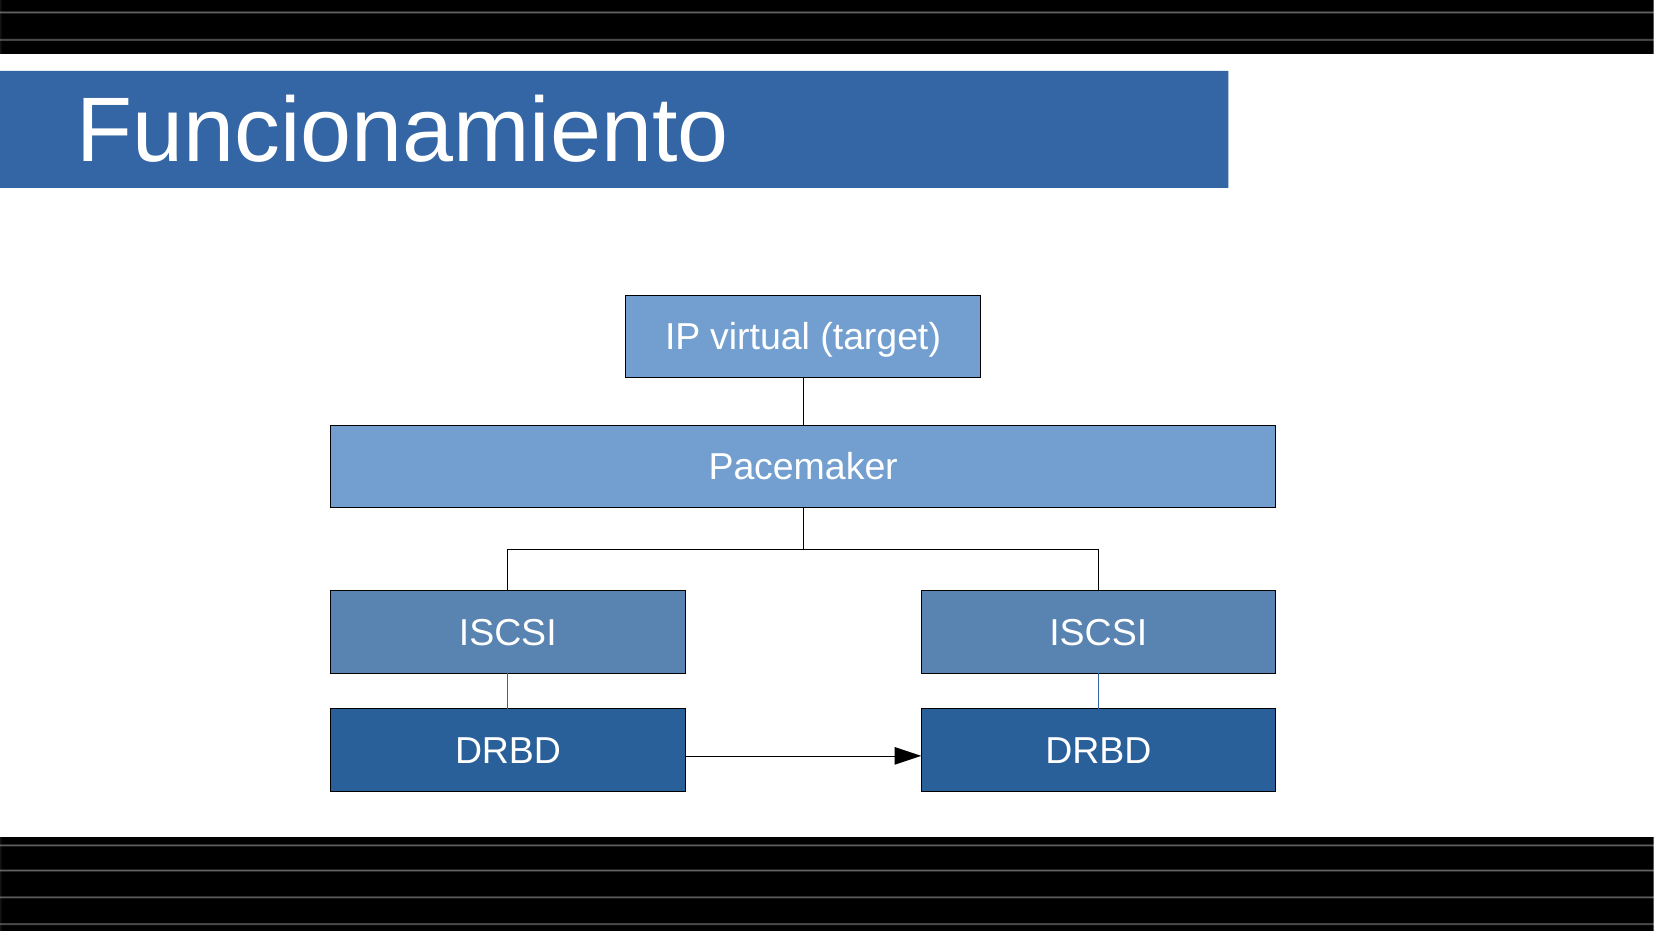

# Funcionamiento
IP virtual (target)
Pacemaker
ISCSI
ISCSI
DRBD
DRBD
DRBD